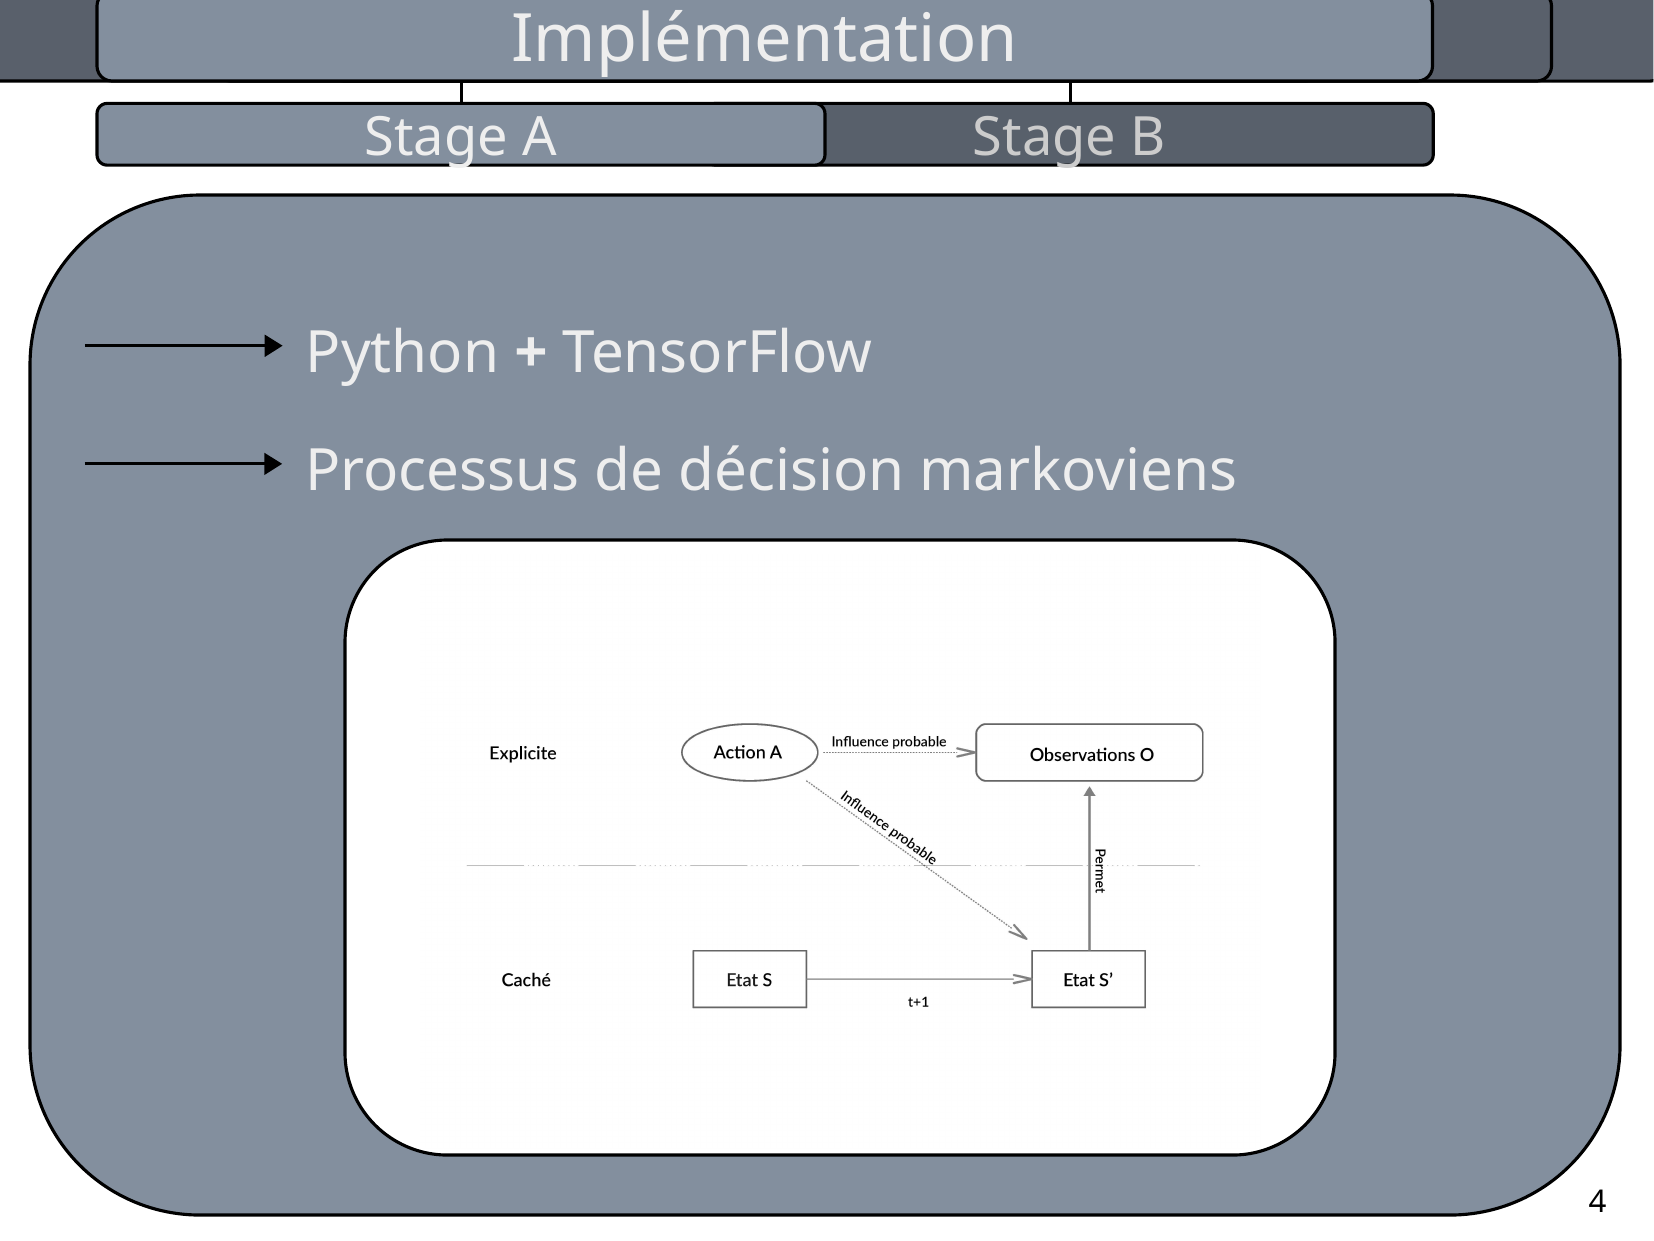

Vision
Implémentation
Comportement du modèle
Perspectives
Stage A
Stage B
Python + TensorFlow
Processus de décision markoviens
4